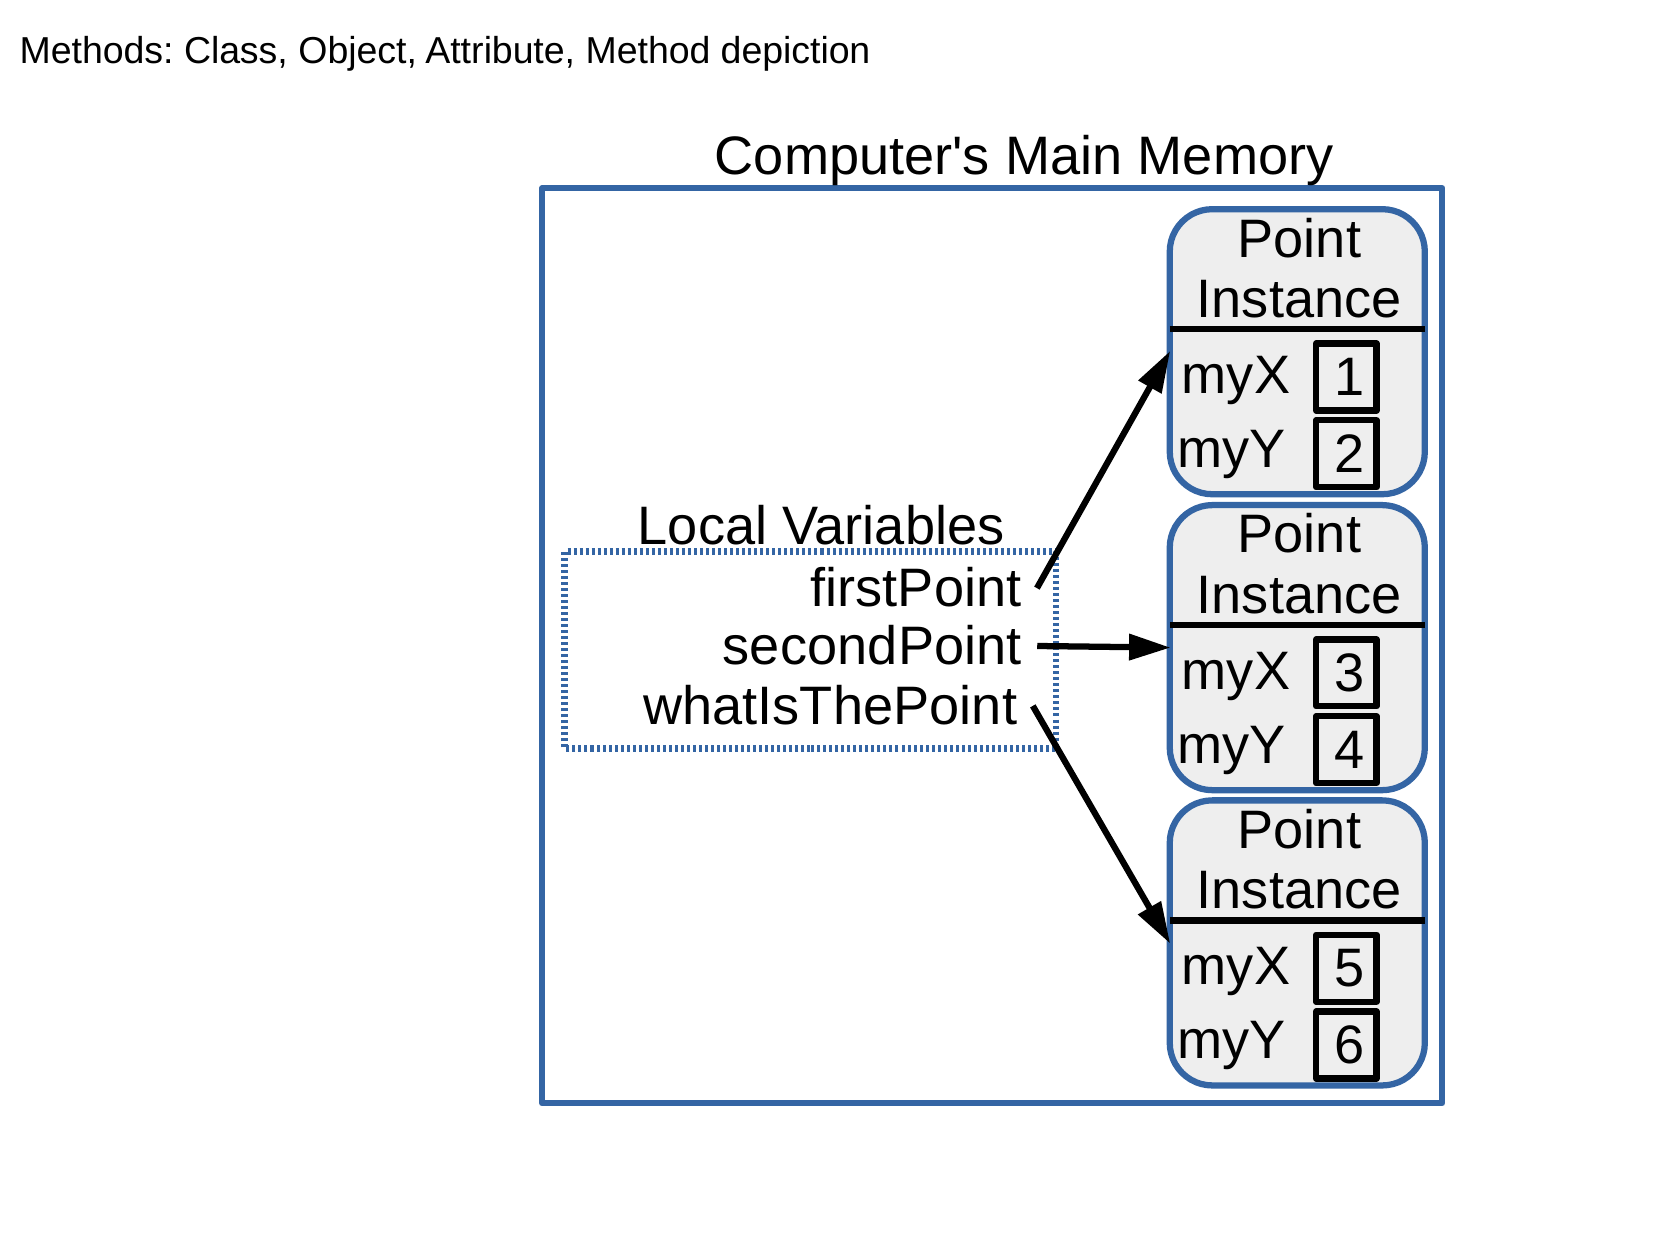

Methods: Class, Object, Attribute, Method depiction
Computer's Main Memory
Point
Instance
 1
myX
myY
 2
Local Variables
Point
Instance
firstPoint
secondPoint
 3
myX
whatIsThePoint
myY
 4
Point
Instance
 5
myX
myY
 6